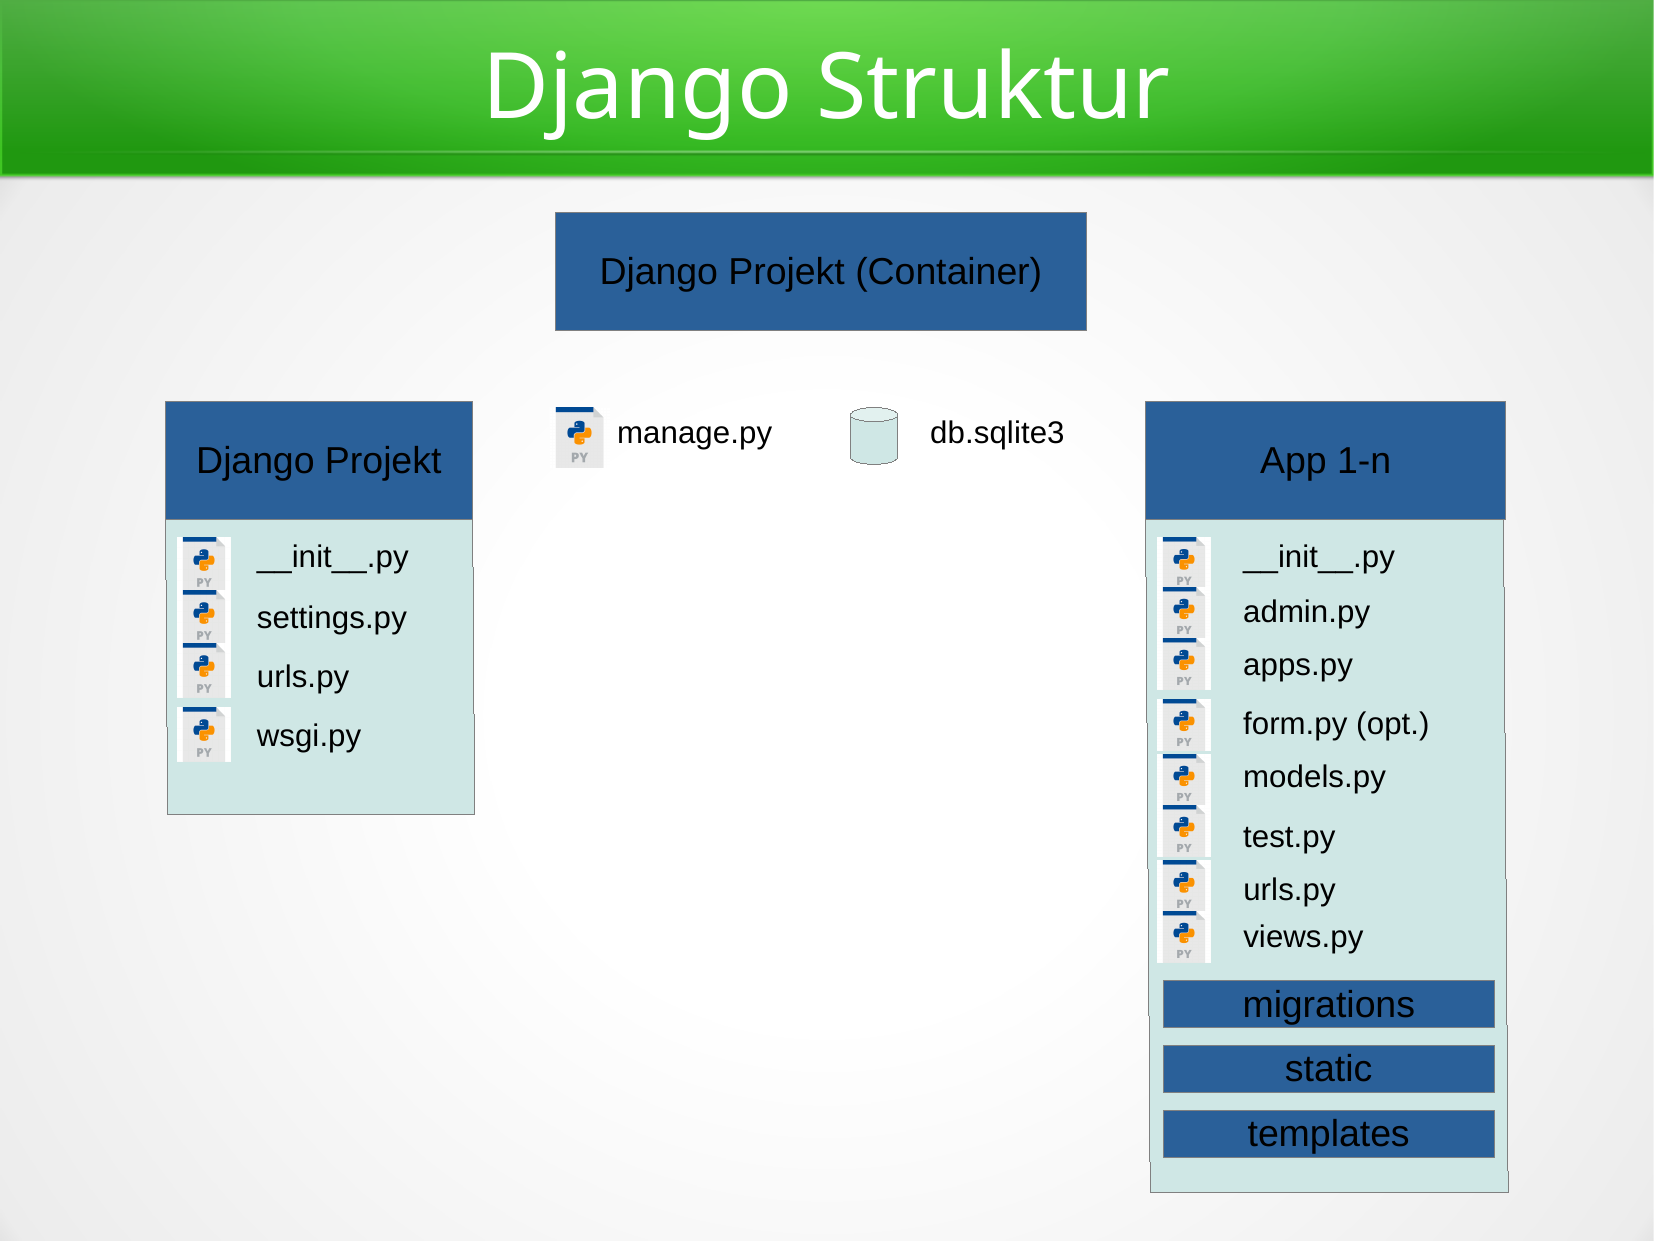

# Django Struktur
Django Projekt (Container)
Django Projekt
App 1-n
manage.py
db.sqlite3
__init__.py
__init__.py
admin.py
settings.py
apps.py
urls.py
form.py (opt.)
wsgi.py
models.py
test.py
urls.py
views.py
migrations
static
templates